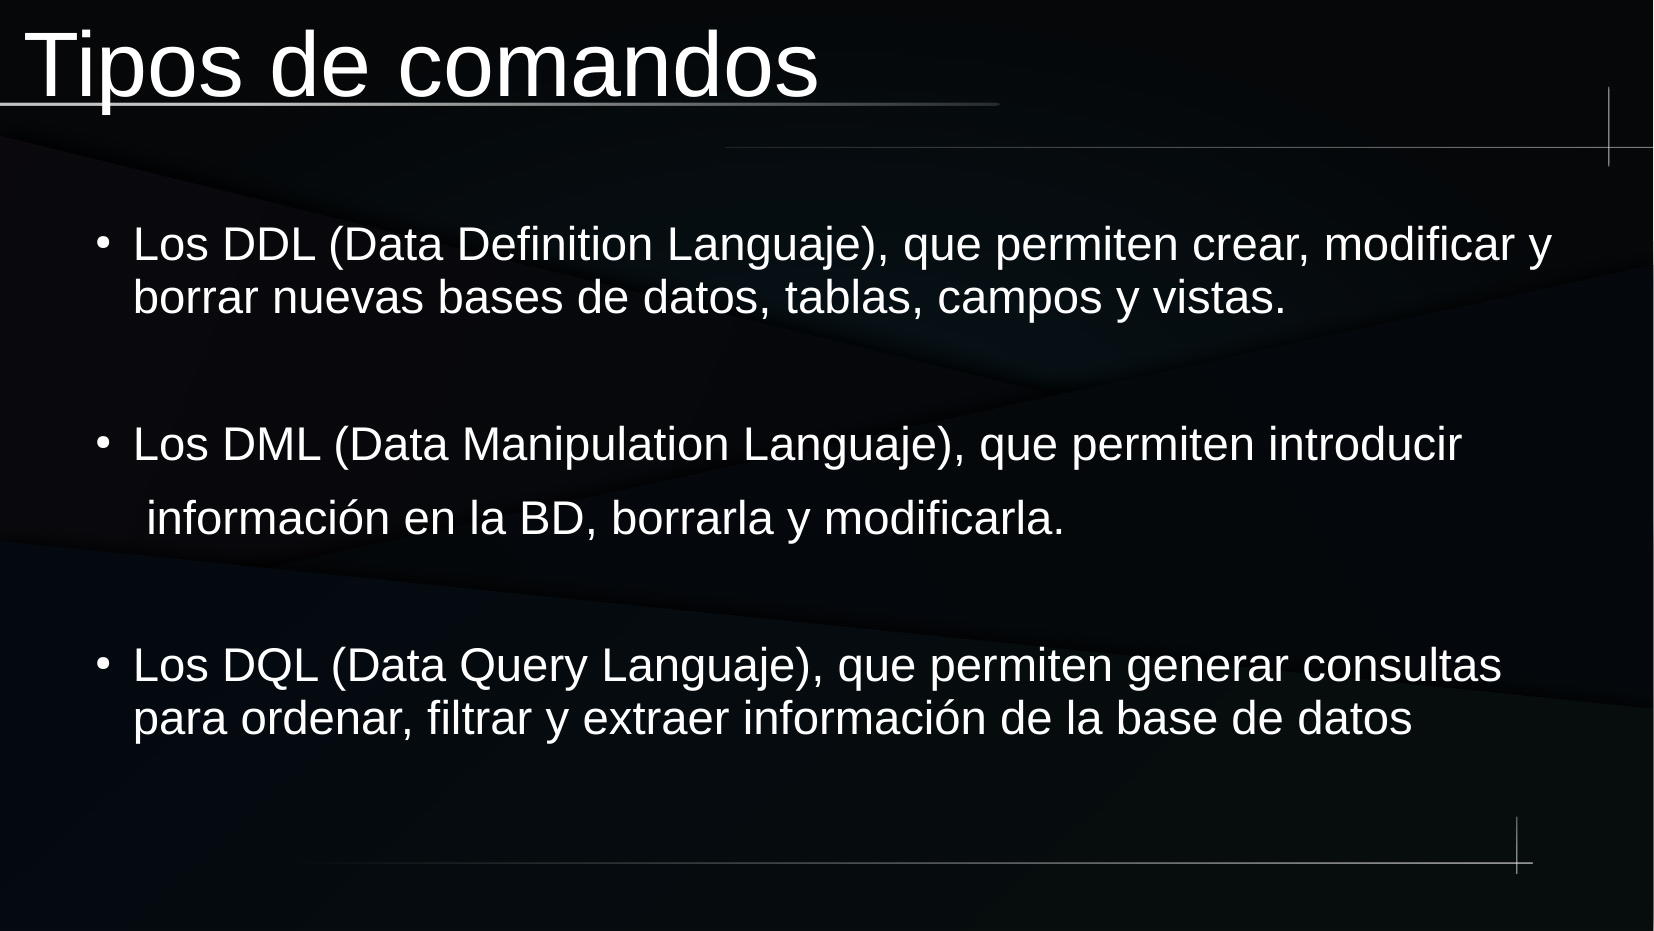

# Tipos de comandos
Los DDL (Data Definition Languaje), que permiten crear, modificar y borrar nuevas bases de datos, tablas, campos y vistas.
Los DML (Data Manipulation Languaje), que permiten introducir
 información en la BD, borrarla y modificarla.
Los DQL (Data Query Languaje), que permiten generar consultas para ordenar, filtrar y extraer información de la base de datos